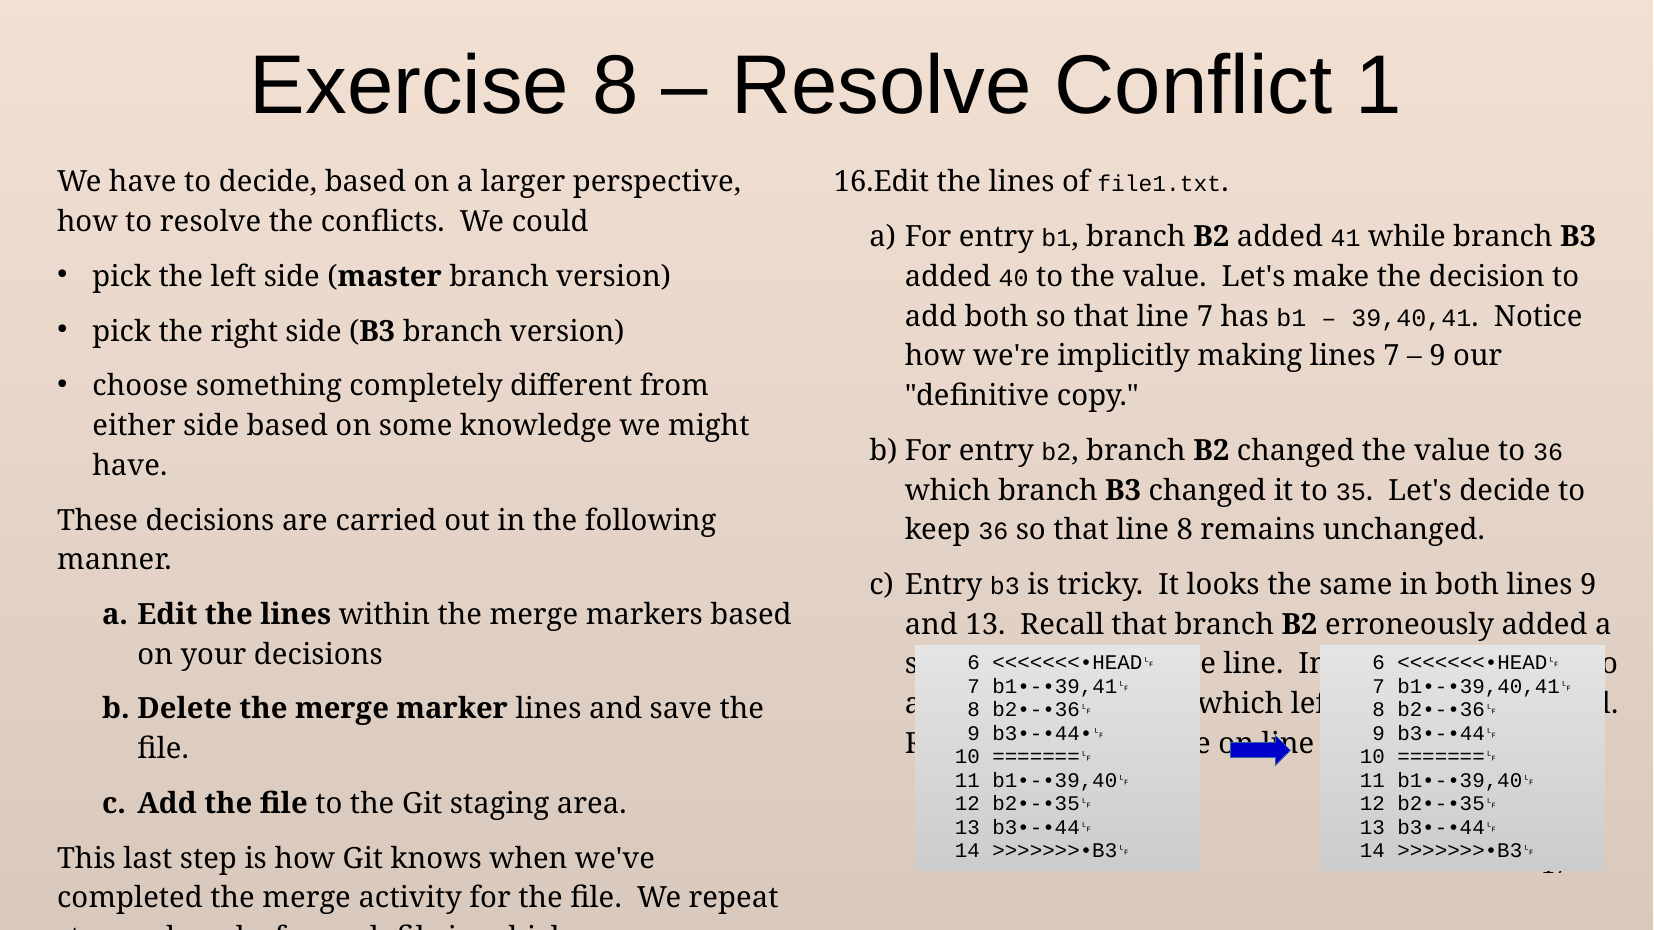

# Exercise 8 – Resolve Conflict 1
We have to decide, based on a larger perspective, how to resolve the conflicts. We could
pick the left side (master branch version)
pick the right side (B3 branch version)
choose something completely different from either side based on some knowledge we might have.
These decisions are carried out in the following manner.
Edit the lines within the merge markers based on your decisions
Delete the merge marker lines and save the file.
Add the file to the Git staging area.
This last step is how Git knows when we've completed the merge activity for the file. We repeat steps a, b and c for each file in which a merge conflict occurred.
Looking at file1.txt in the previous slide, things aren't that bad. The top (only changed on B2) and the bottom (only changed on B3) were auto-merged. Only the middle third, where both B2 and B3 changed lines, requires resolution.
Edit the lines of file1.txt.
For entry b1, branch B2 added 41 while branch B3 added 40 to the value. Let's make the decision to add both so that line 7 has b1 – 39,40,41. Notice how we're implicitly making lines 7 – 9 our "definitive copy."
For entry b2, branch B2 changed the value to 36 which branch B3 changed it to 35. Let's decide to keep 36 so that line 8 remains unchanged.
Entry b3 is tricky. It looks the same in both lines 9 and 13. Recall that branch B2 erroneously added a space at the end of the line. In this case, we wish to accept the B3 line 13 which left the line unchanged. Remove the last space on line 9.
 6 <<<<<<<•HEAD␊
 7 b1•-•39,41␊
 8 b2•-•36␊
 9 b3•-•44•␊
 10 =======␊
 11 b1•-•39,40␊
 12 b2•-•35␊
 13 b3•-•44␊
 14 >>>>>>>•B3␊
 6 <<<<<<<•HEAD␊
 7 b1•-•39,40,41␊
 8 b2•-•36␊
 9 b3•-•44␊
 10 =======␊
 11 b1•-•39,40␊
 12 b2•-•35␊
 13 b3•-•44␊
 14 >>>>>>>•B3␊
17